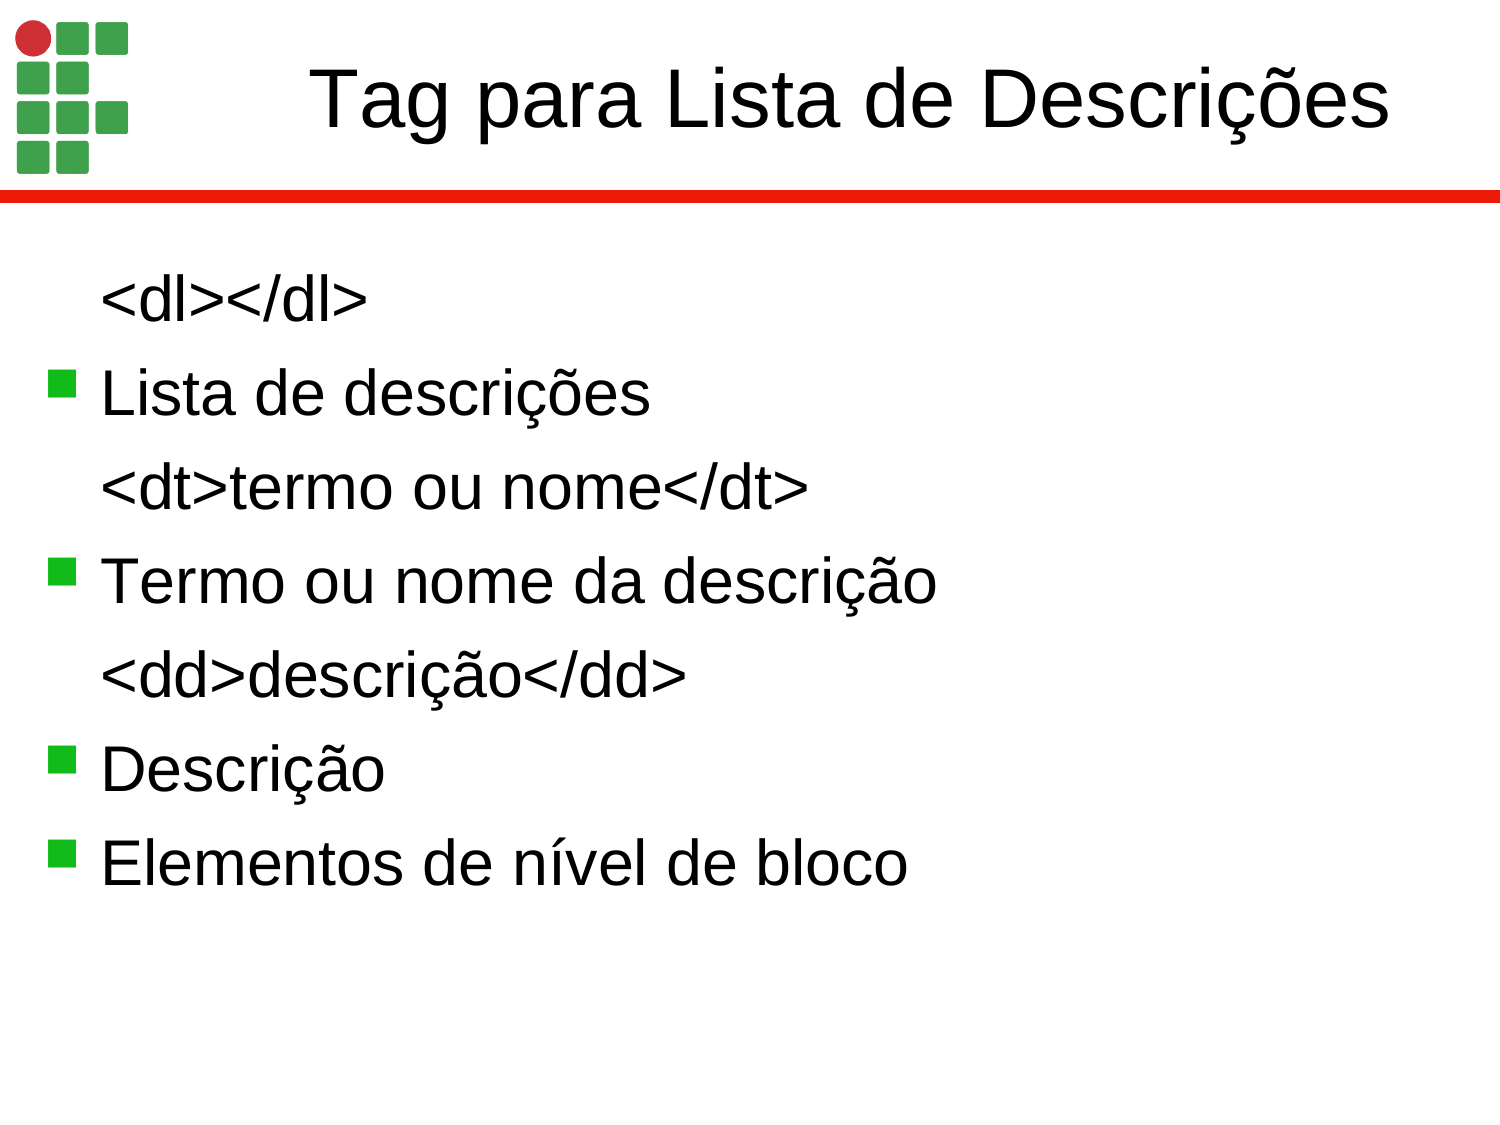

# Tag para Lista de Descrições
<dl></dl>
Lista de descrições
<dt>termo ou nome</dt>
Termo ou nome da descrição
<dd>descrição</dd>
Descrição
Elementos de nível de bloco